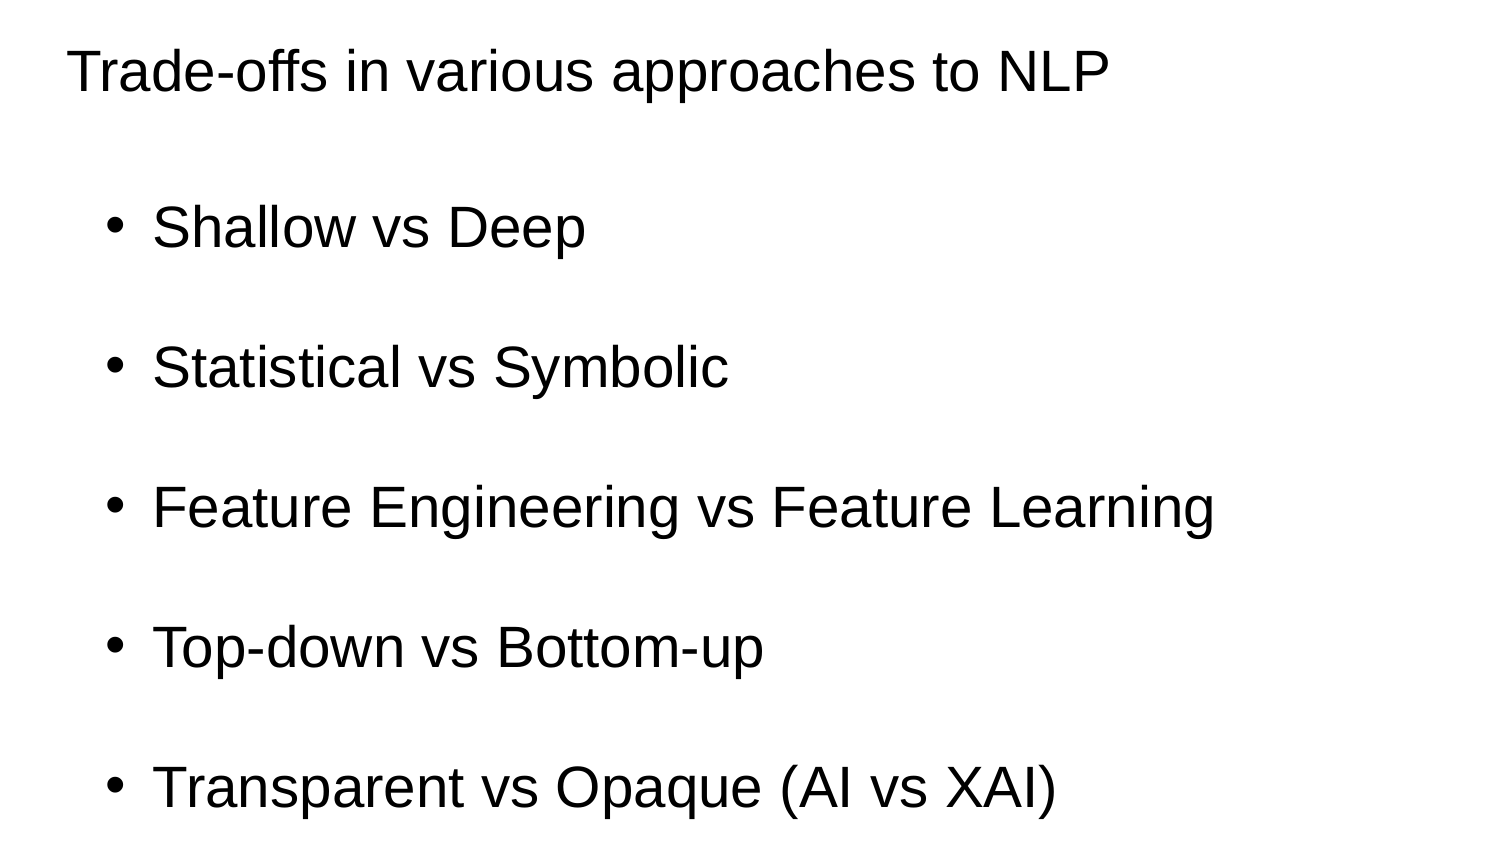

# Trade-offs in various approaches to NLP
Shallow vs Deep
Statistical vs Symbolic
Feature Engineering vs Feature Learning
Top-down vs Bottom-up
Transparent vs Opaque (AI vs XAI)